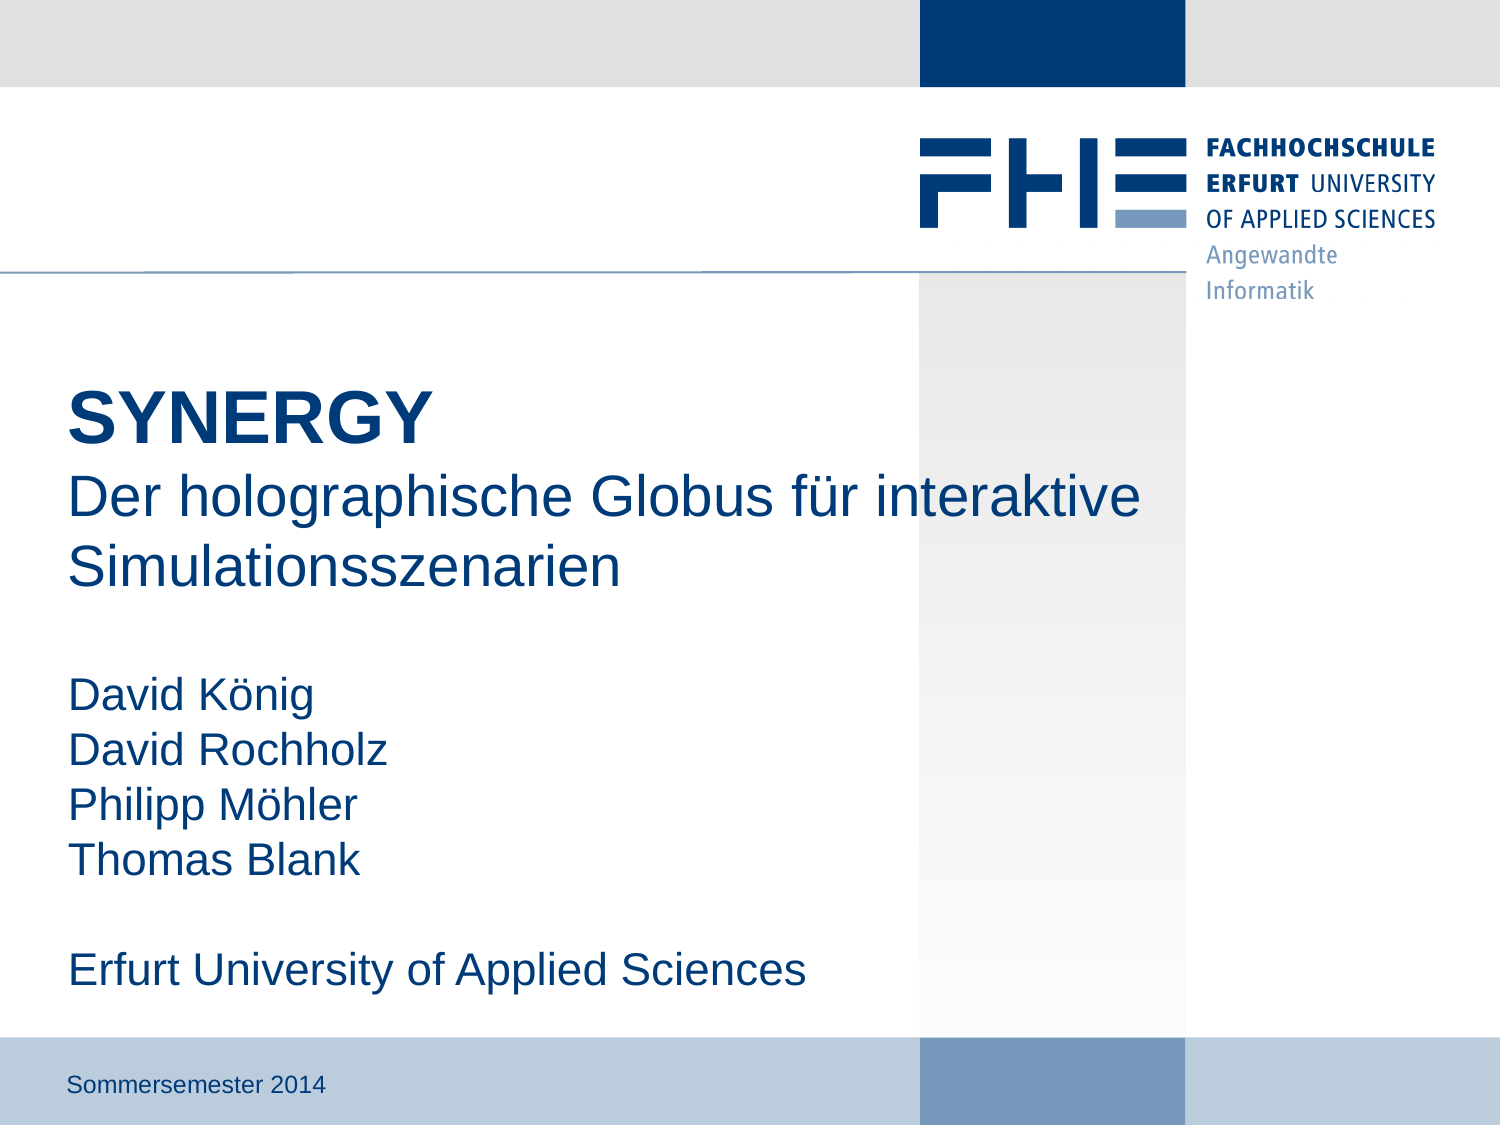

# SYNERGY Der holographische Globus für interaktive Simulationsszenarien
David König
David Rochholz
Philipp Möhler
Thomas Blank
Erfurt University of Applied Sciences
Sommersemester 2014